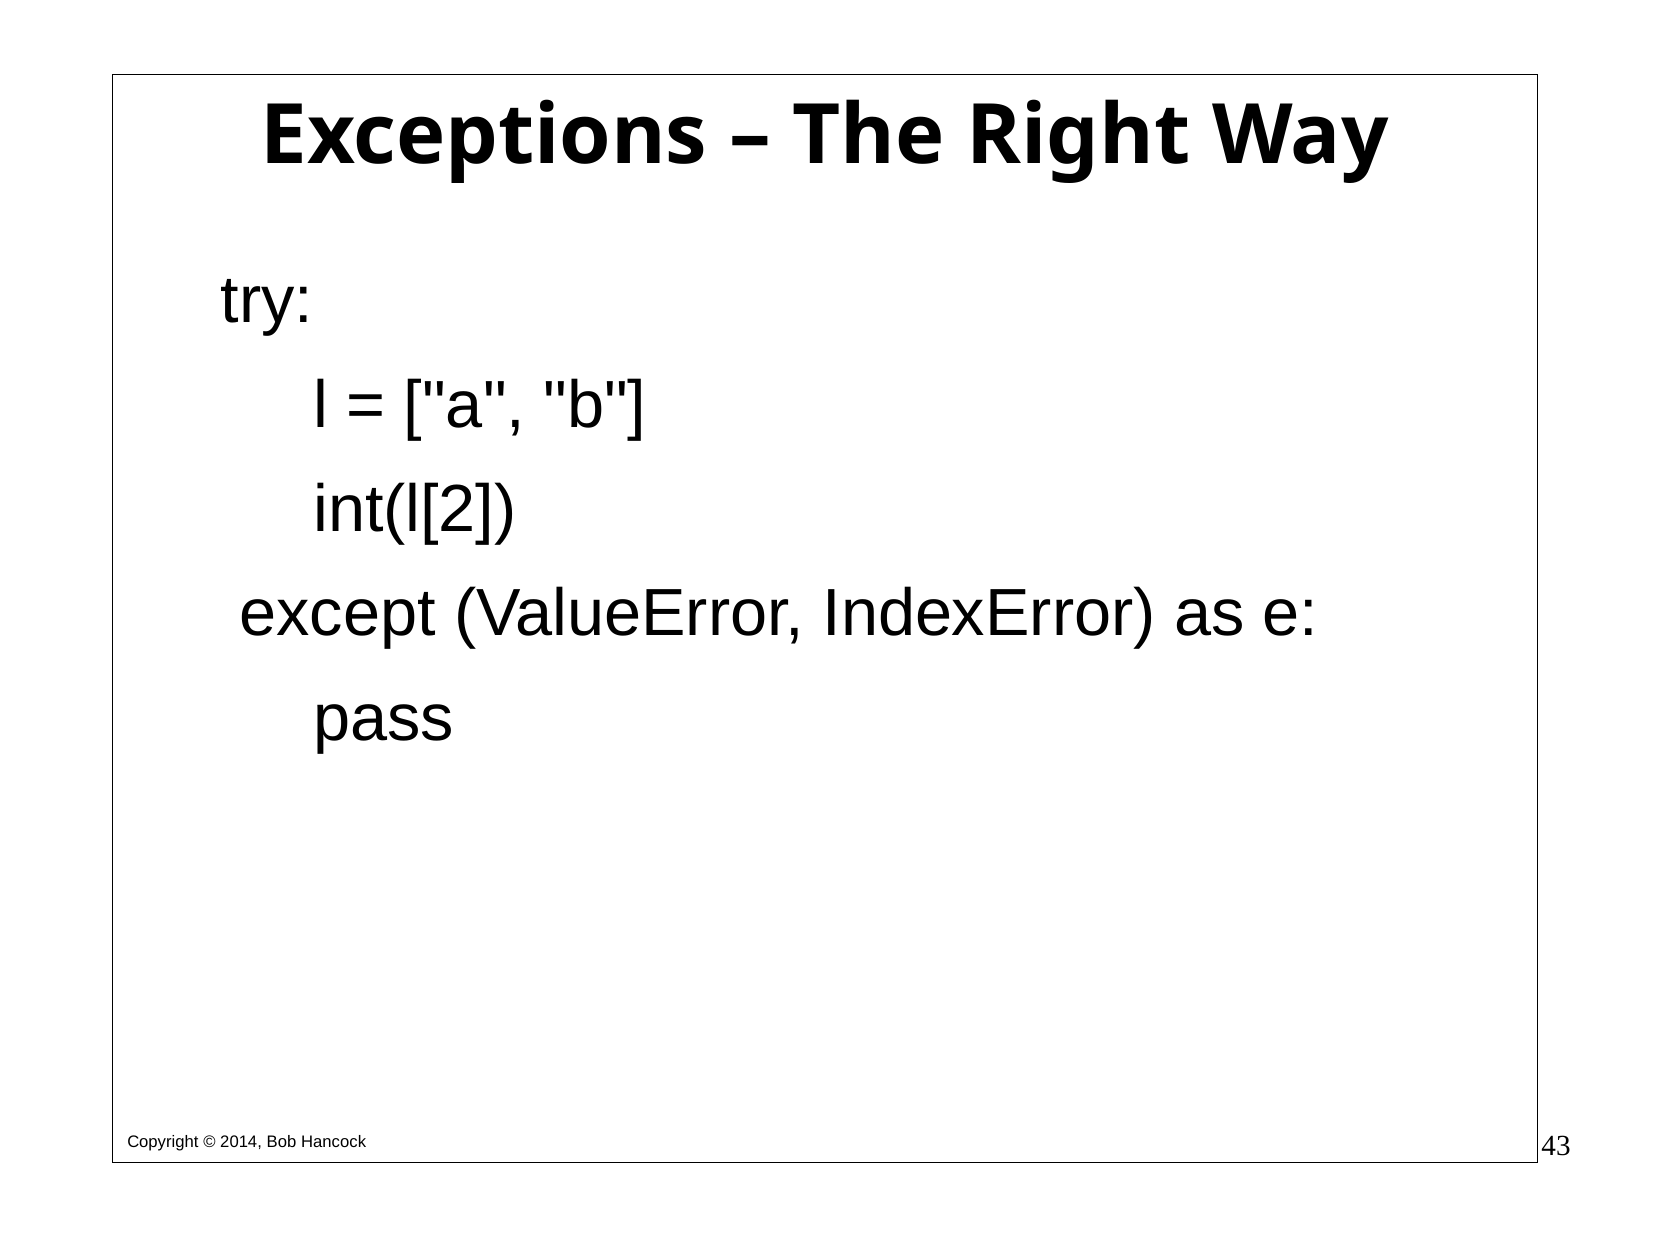

# Exceptions – The Right Way
try:
 l = ["a", "b"]
 int(l[2])
 except (ValueError, IndexError) as e:
 pass
Copyright © 2014, Bob Hancock
43